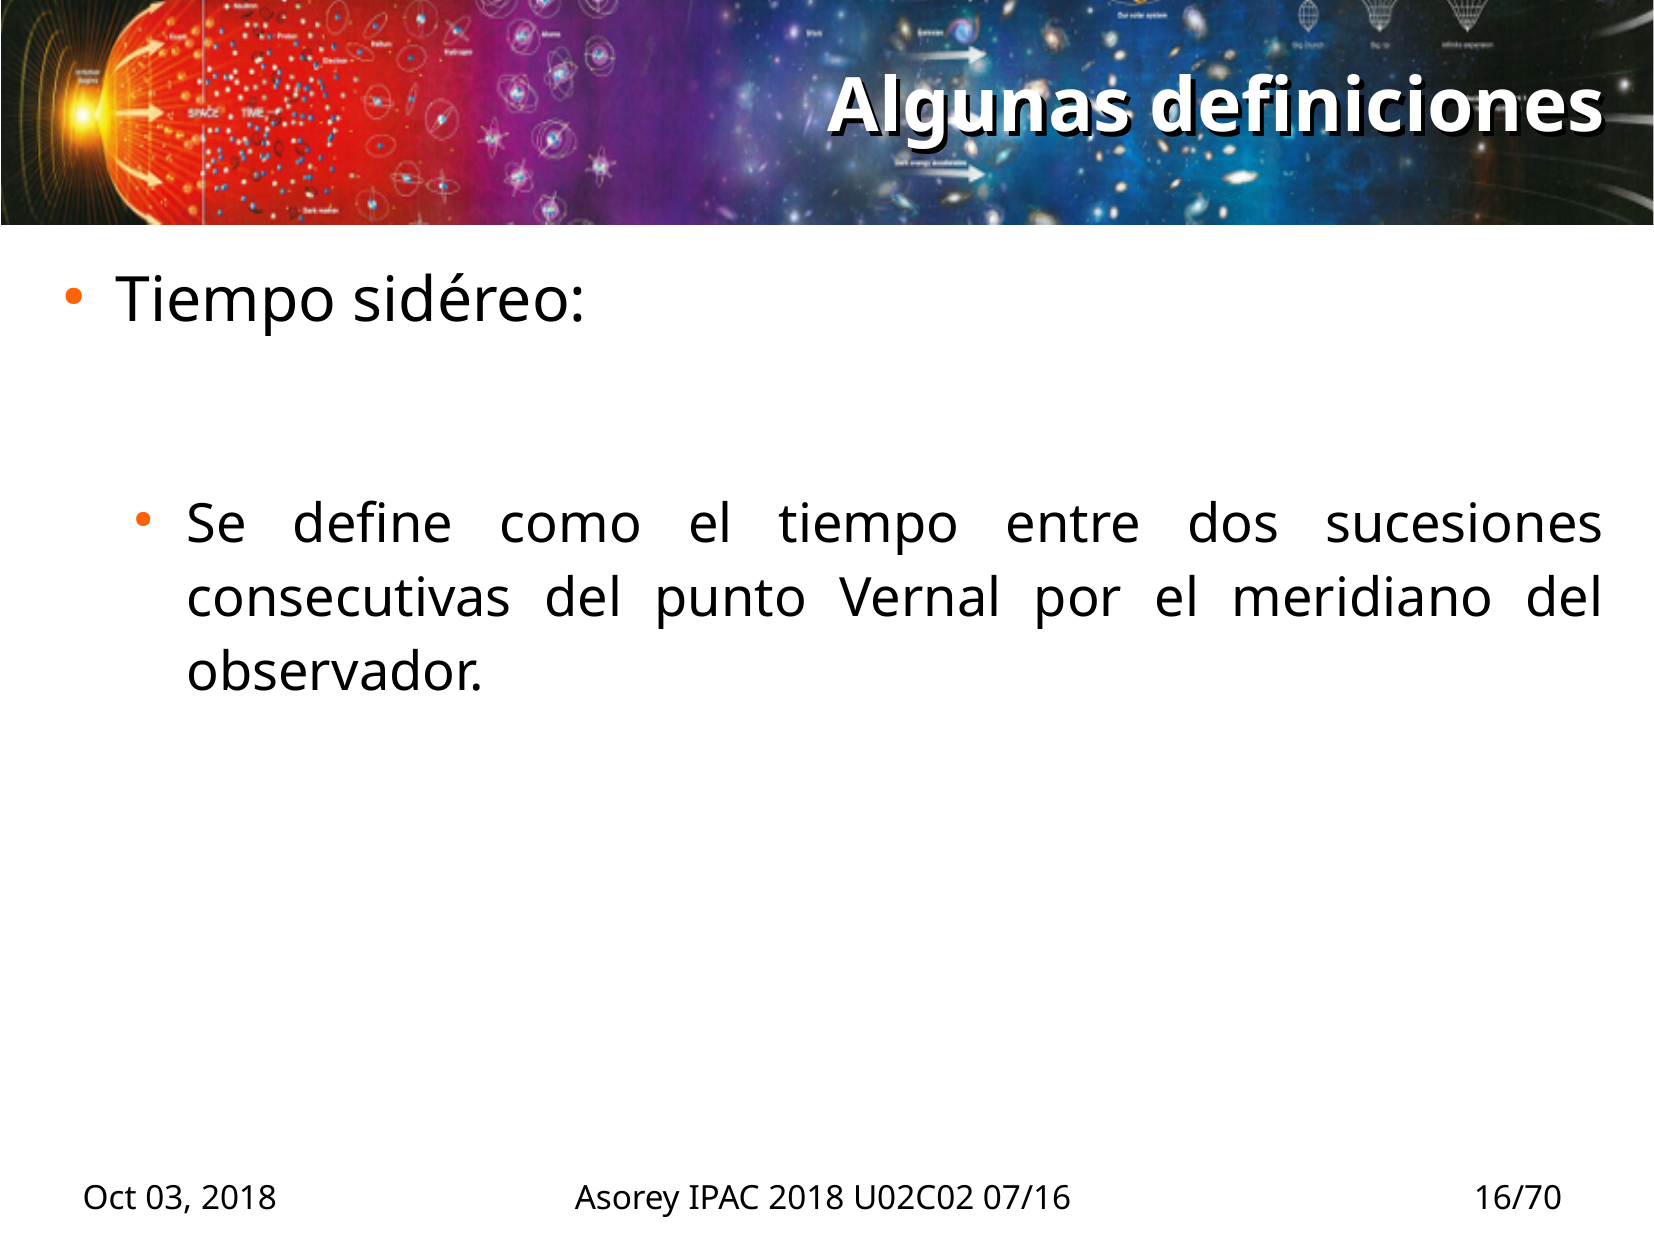

Algunas definiciones
# Tiempo sidéreo:
Se define como el tiempo entre dos sucesiones consecutivas del punto Vernal por el meridiano del observador.
Oct 03, 2018
Asorey IPAC 2018 U02C02 07/16
16